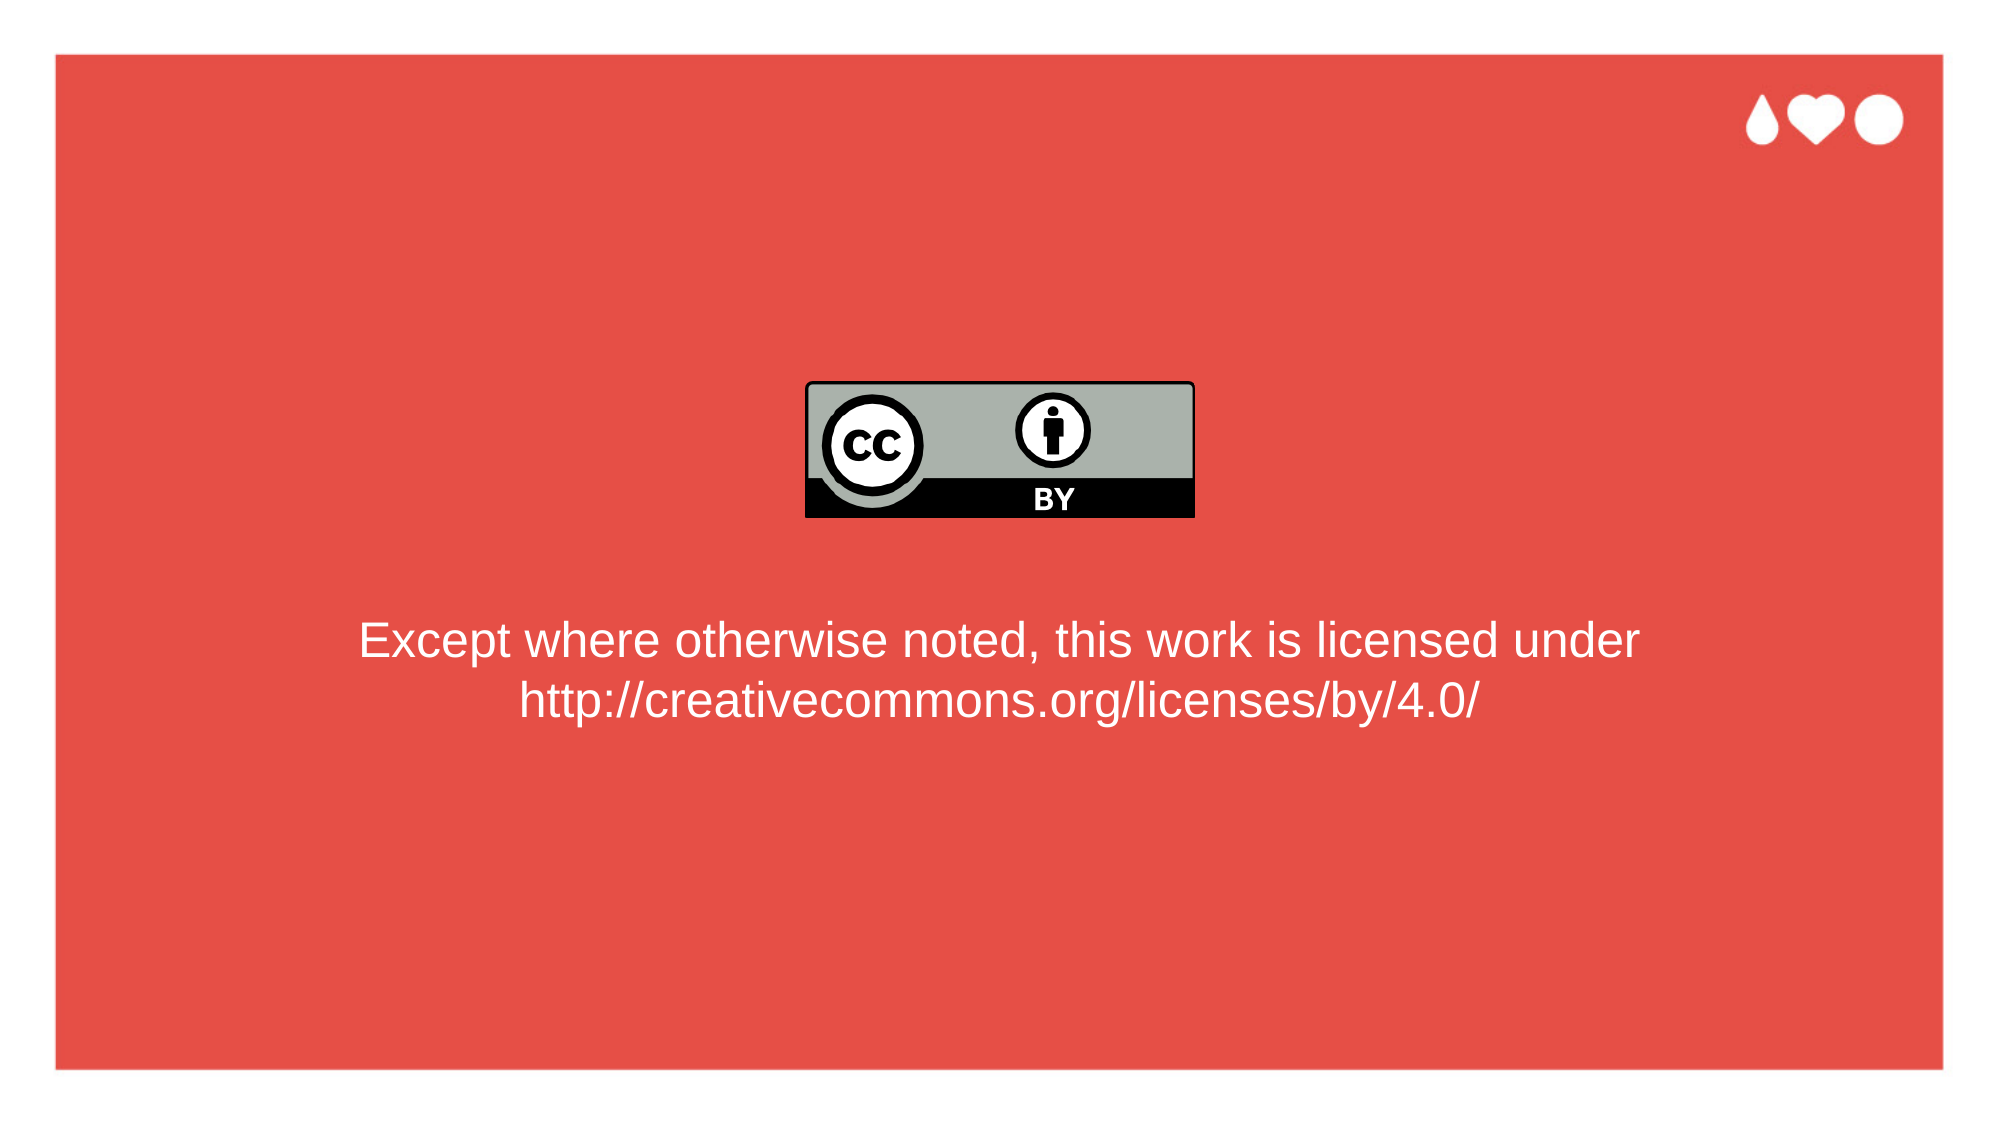

# Except where otherwise noted, this work is licensed under http://creativecommons.org/licenses/by/4.0/